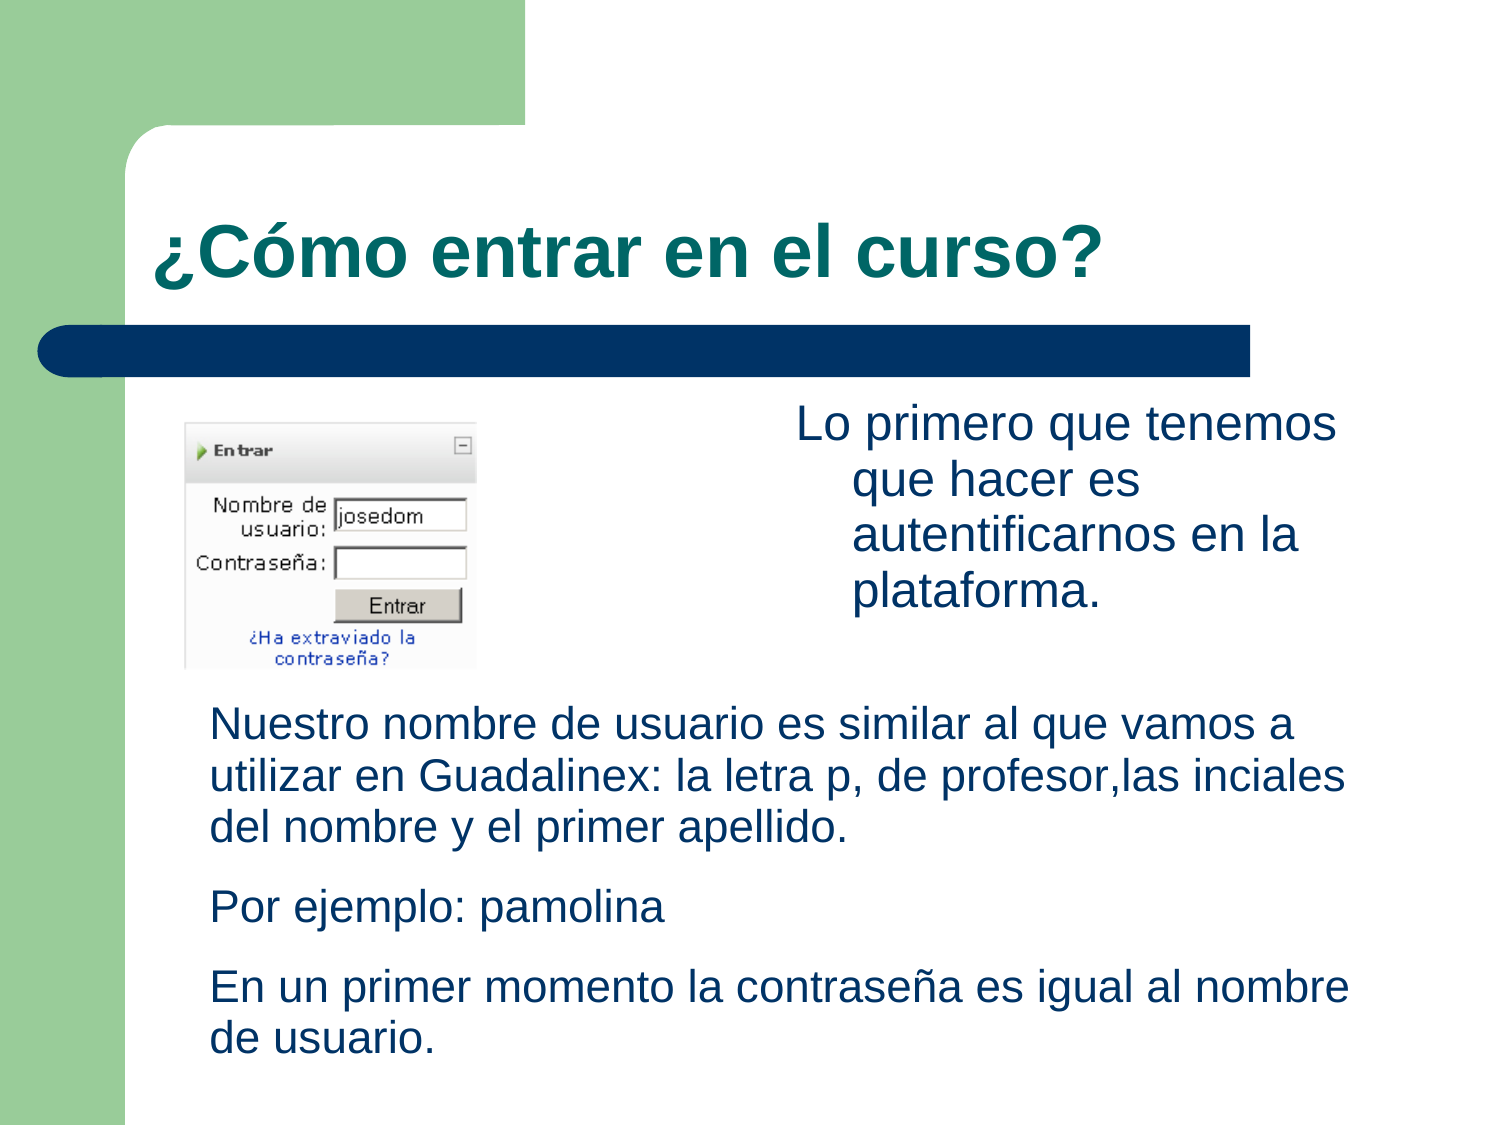

# ¿Cómo entrar en el curso?
Lo primero que tenemos que hacer es autentificarnos en la plataforma.
Nuestro nombre de usuario es similar al que vamos a utilizar en Guadalinex: la letra p, de profesor,las inciales del nombre y el primer apellido.
Por ejemplo: pamolina
En un primer momento la contraseña es igual al nombre de usuario.